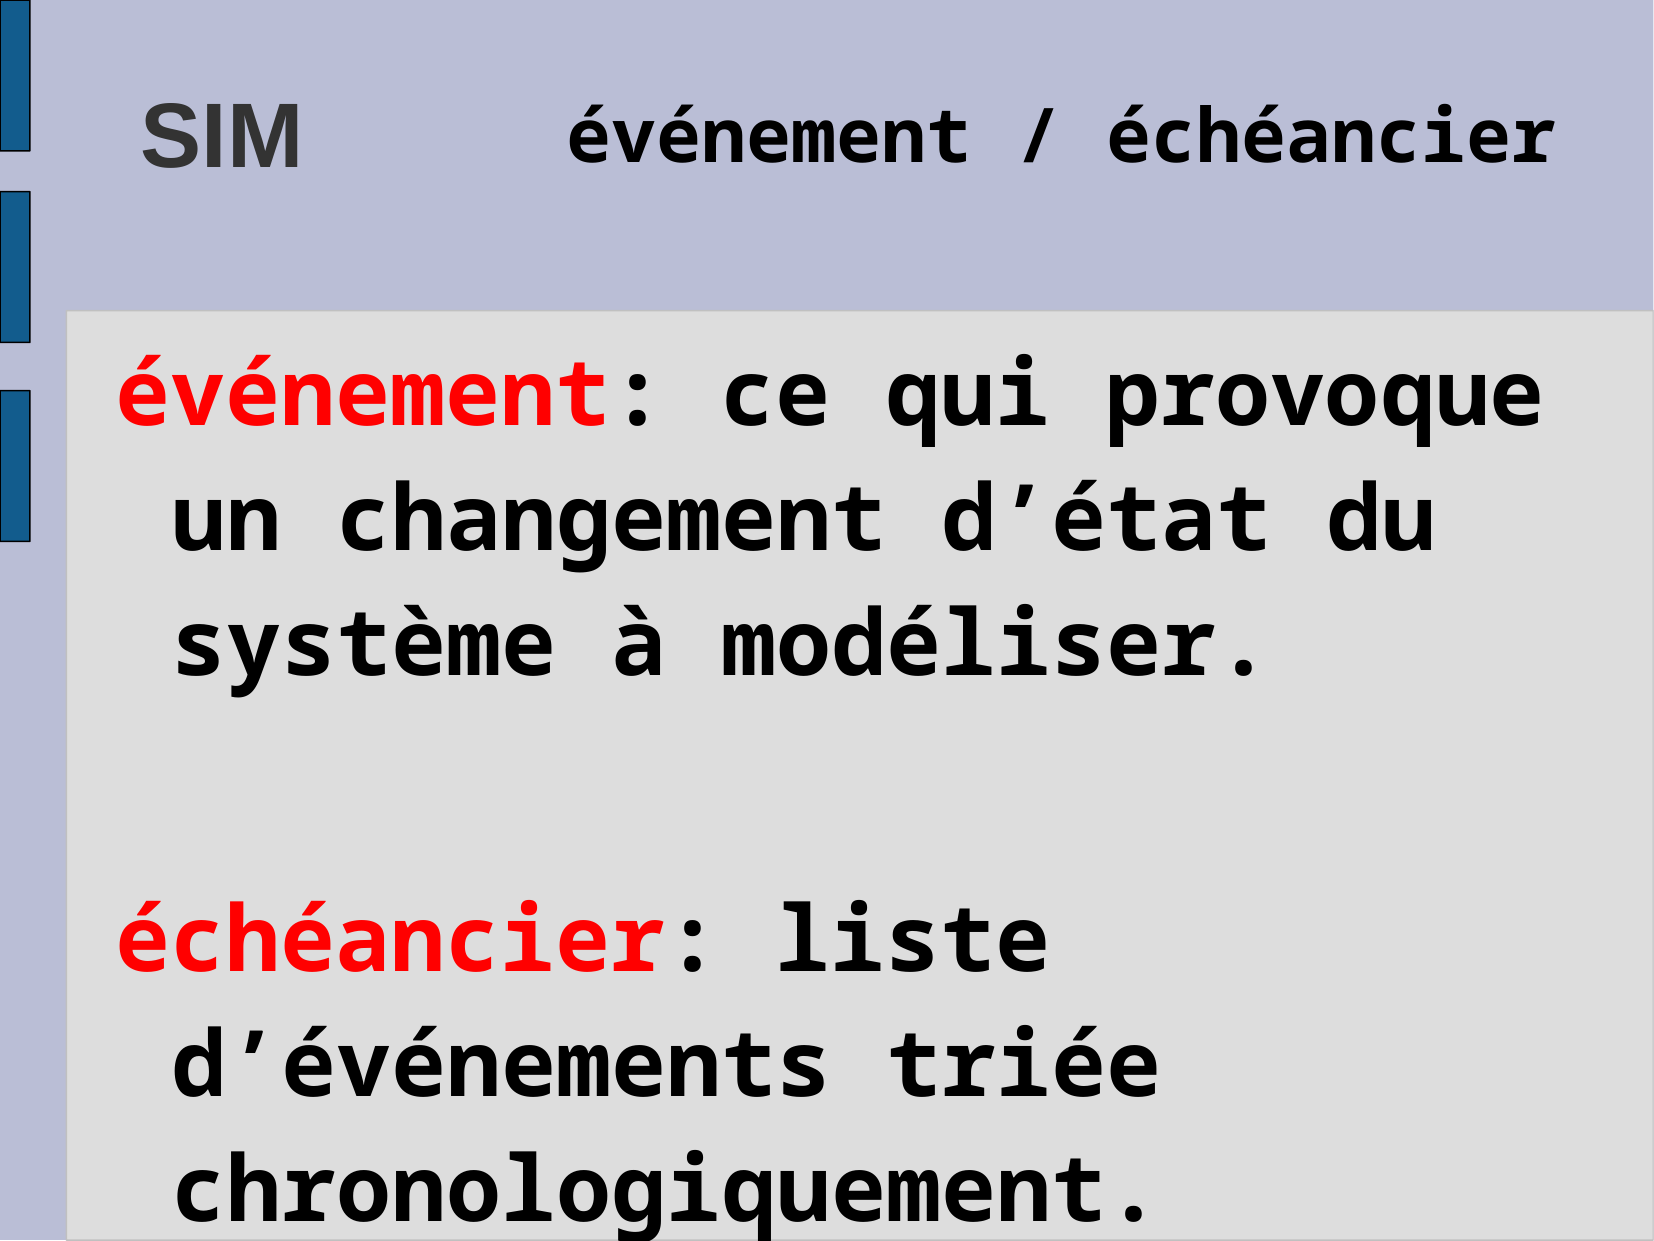

# SIM
événement / échéancier
événement: ce qui provoque un changement d’état du système à modéliser.
échéancier: liste d’événements triée chronologiquement.